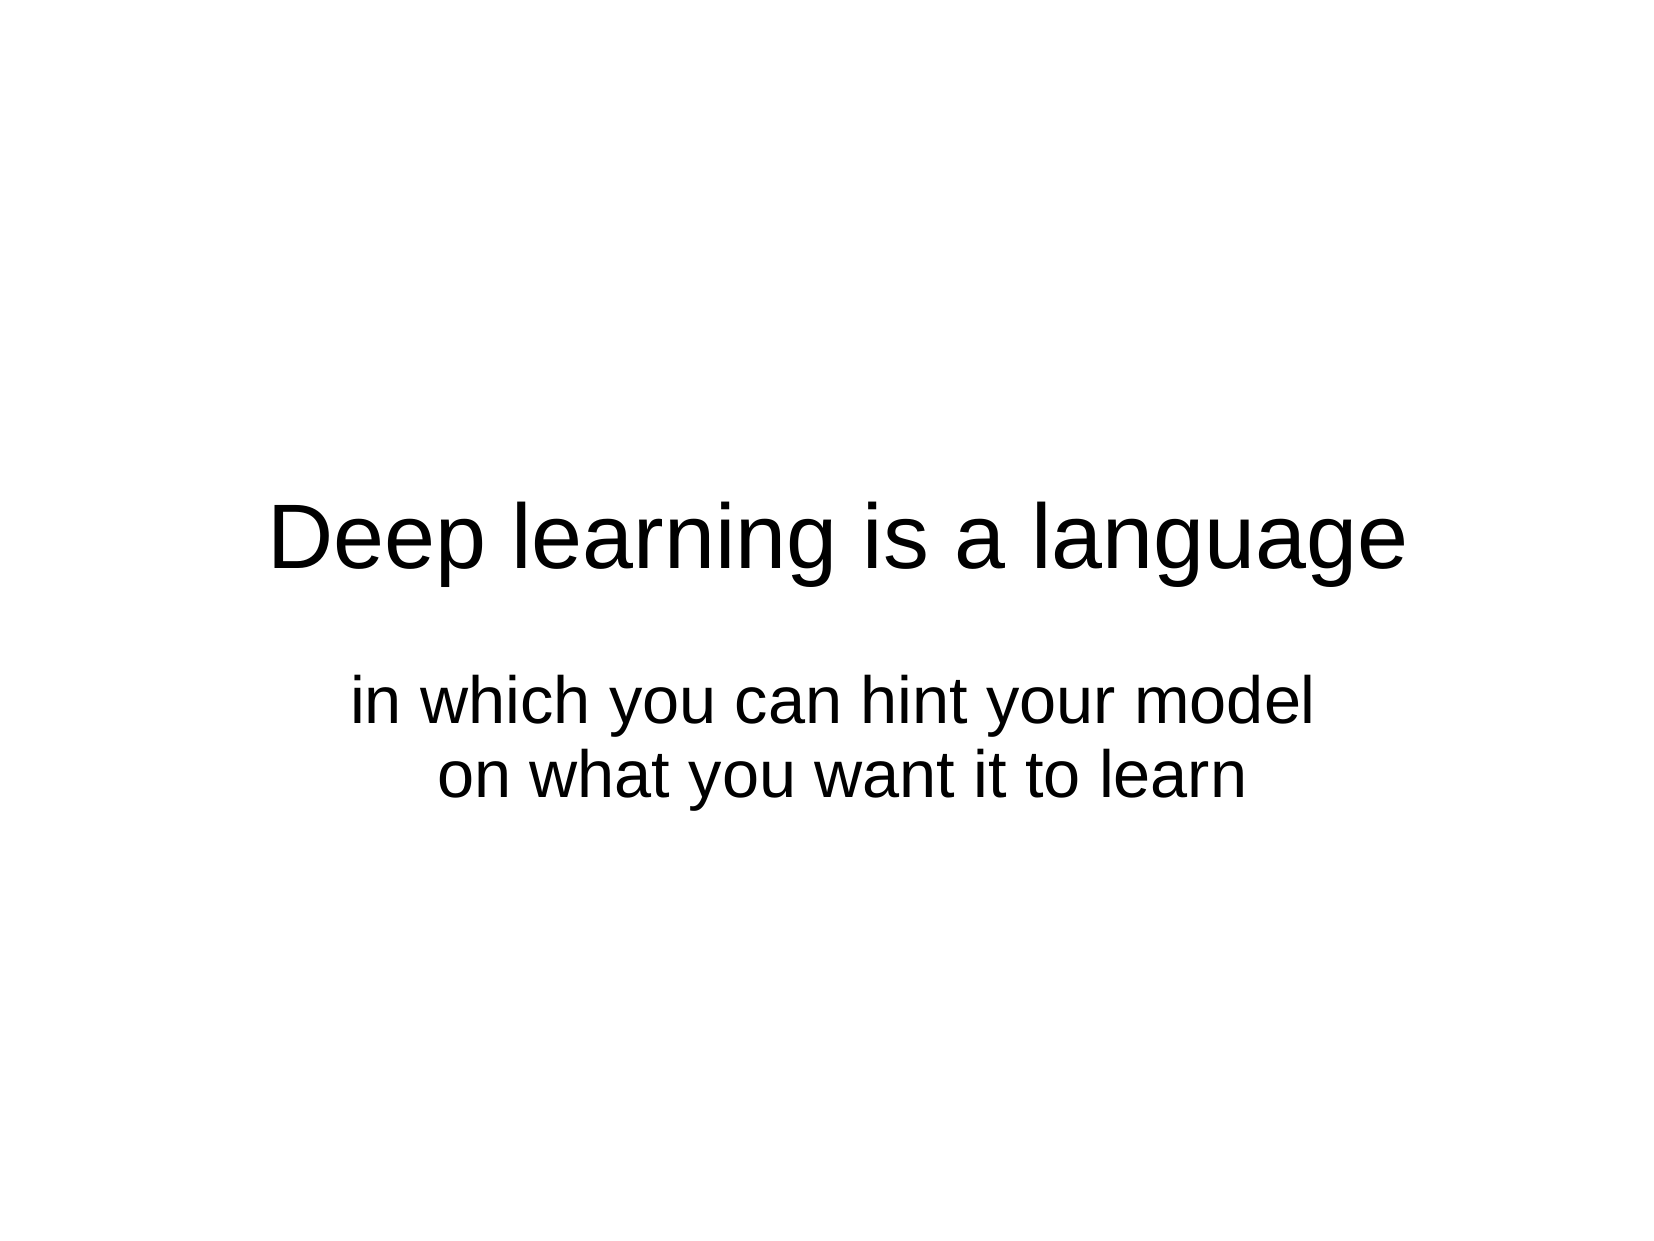

# Deep learning is a language
in which you can hint your model
on what you want it to learn